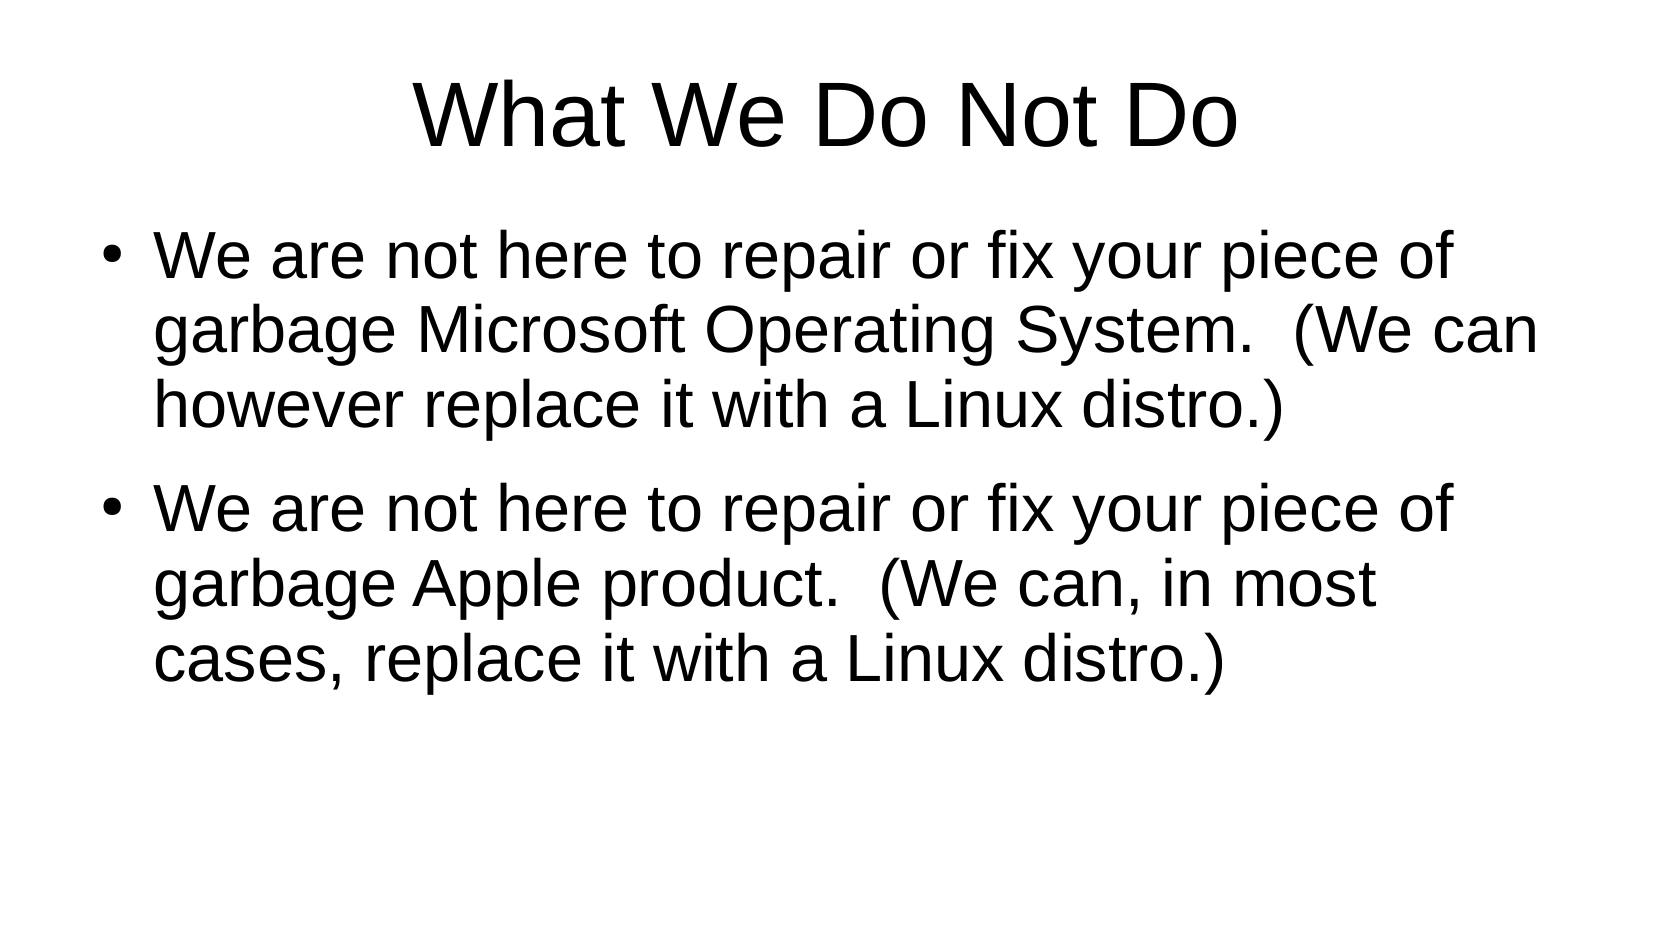

# What We Do Not Do
We are not here to repair or fix your piece of garbage Microsoft Operating System. (We can however replace it with a Linux distro.)
We are not here to repair or fix your piece of garbage Apple product. (We can, in most cases, replace it with a Linux distro.)